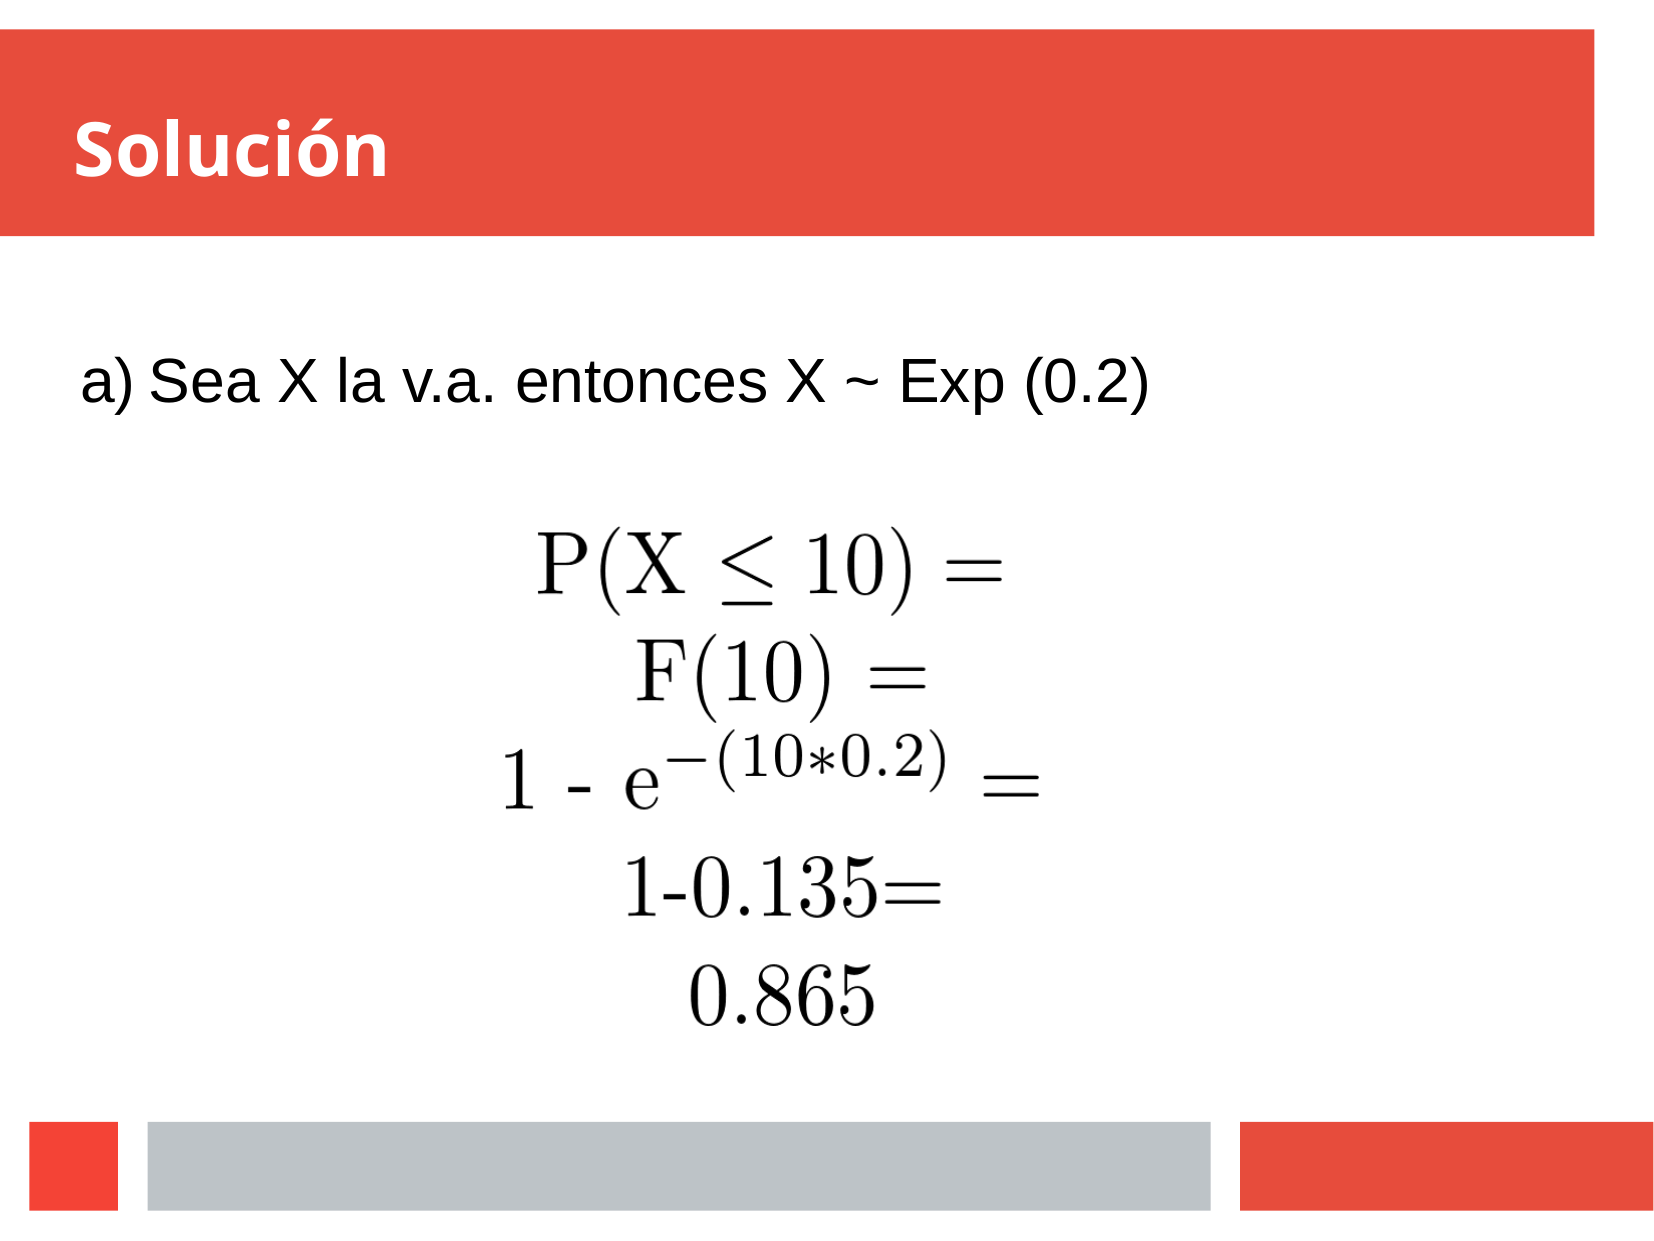

# Solución
Sea X la v.a. entonces X ~ Exp (0.2)